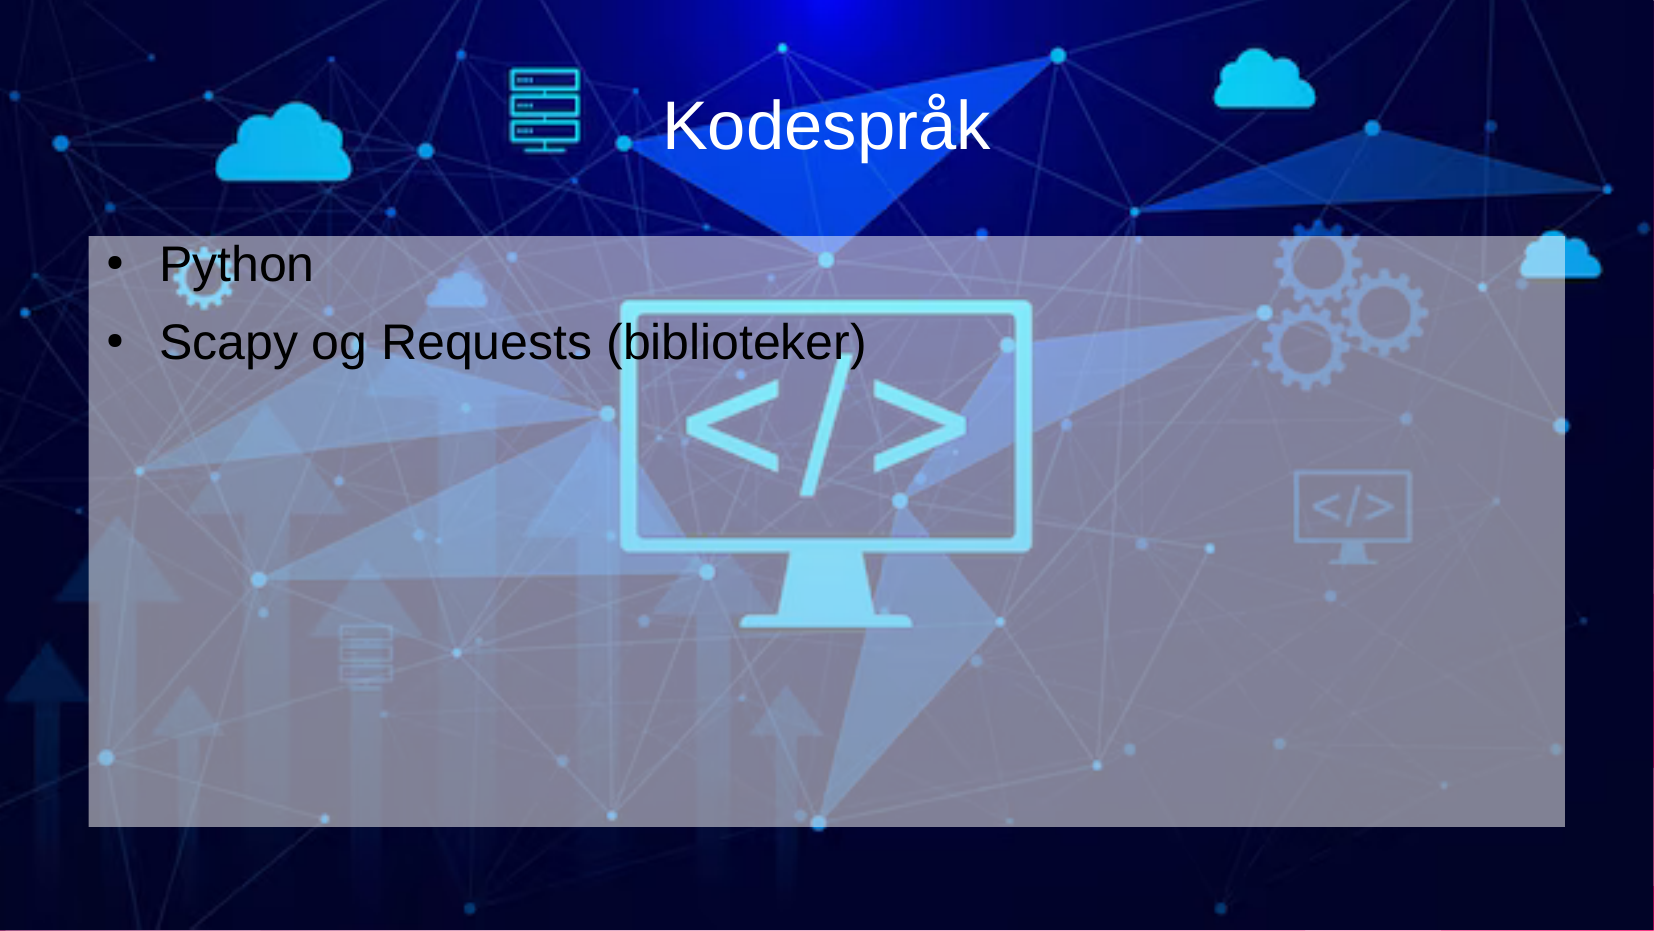

# Kodespråk
Kodespråk
Python
Scapy og Requests (biblioteker)